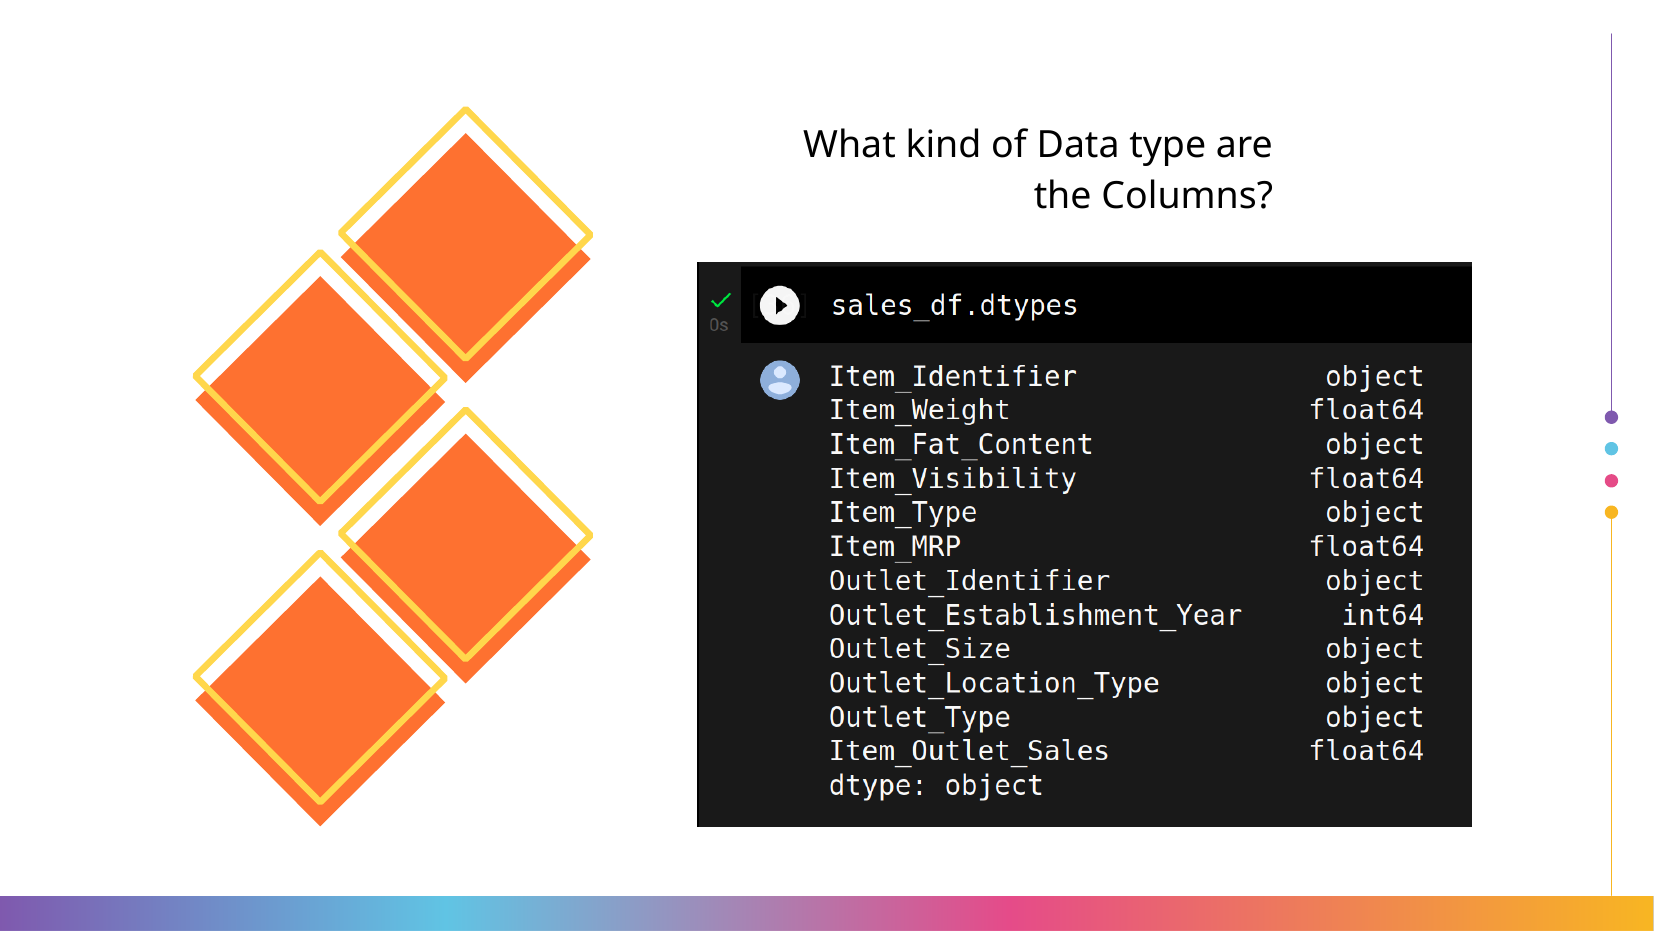

# What kind of Data type are the Columns?